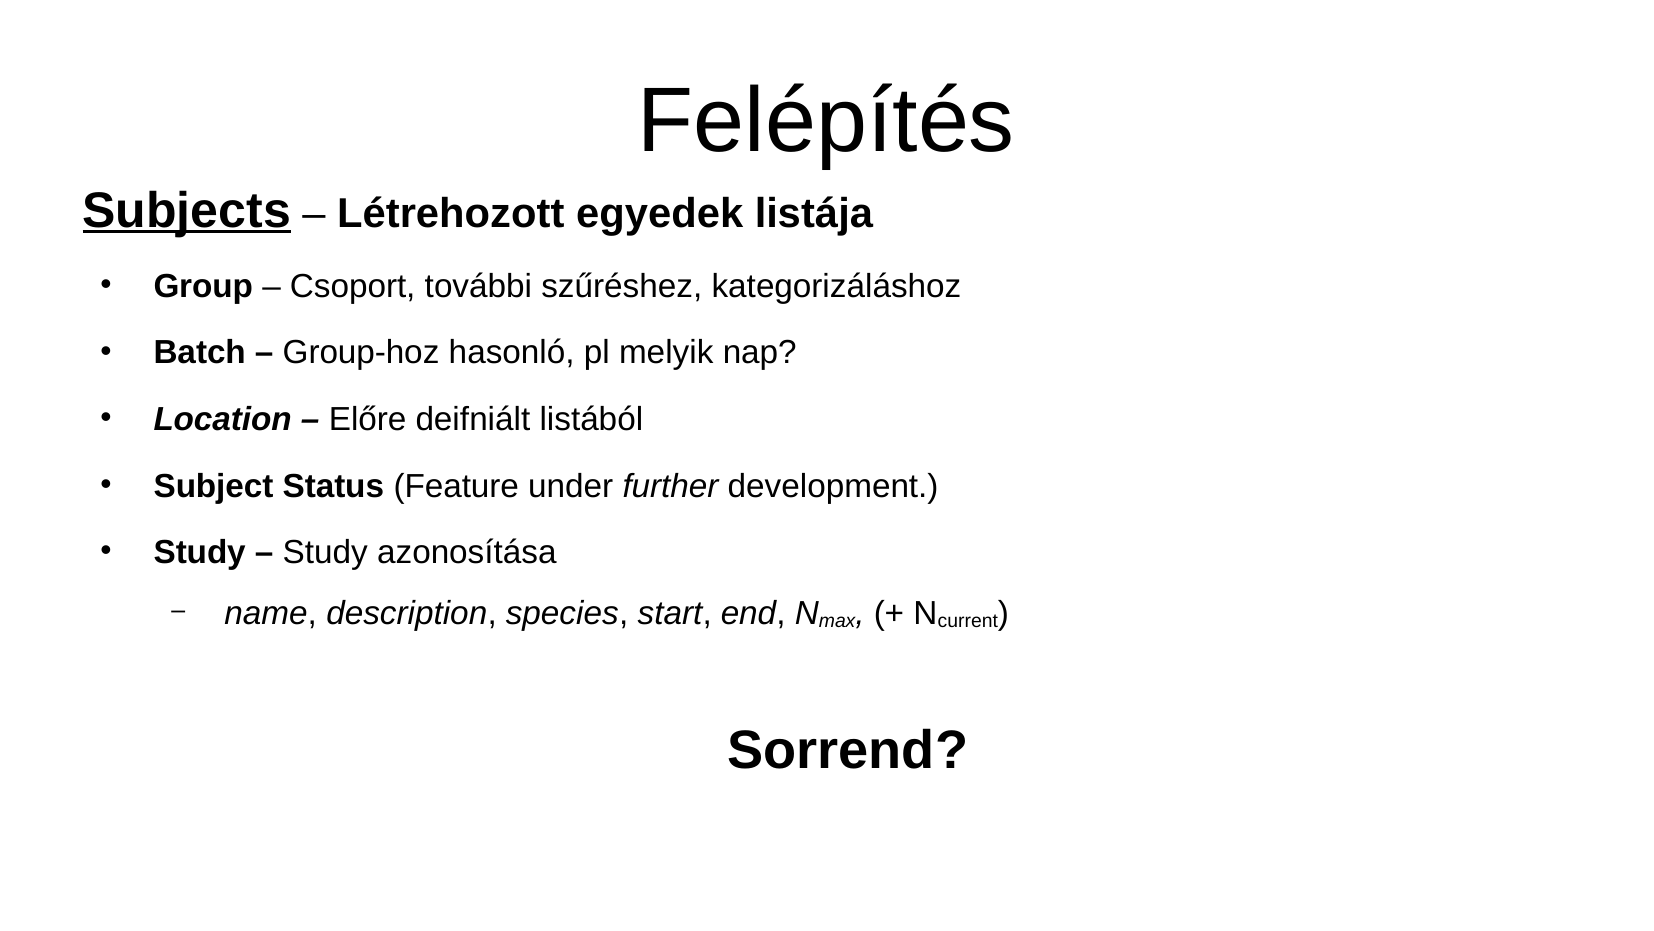

Felépítés
# Subjects – Létrehozott egyedek listája
Group – Csoport, további szűréshez, kategorizáláshoz
Batch – Group-hoz hasonló, pl melyik nap?
Location – Előre deifniált listából
Subject Status (Feature under further development.)
Study – Study azonosítása
name, description, species, start, end, Nmax, (+ Ncurrent)
Sorrend?